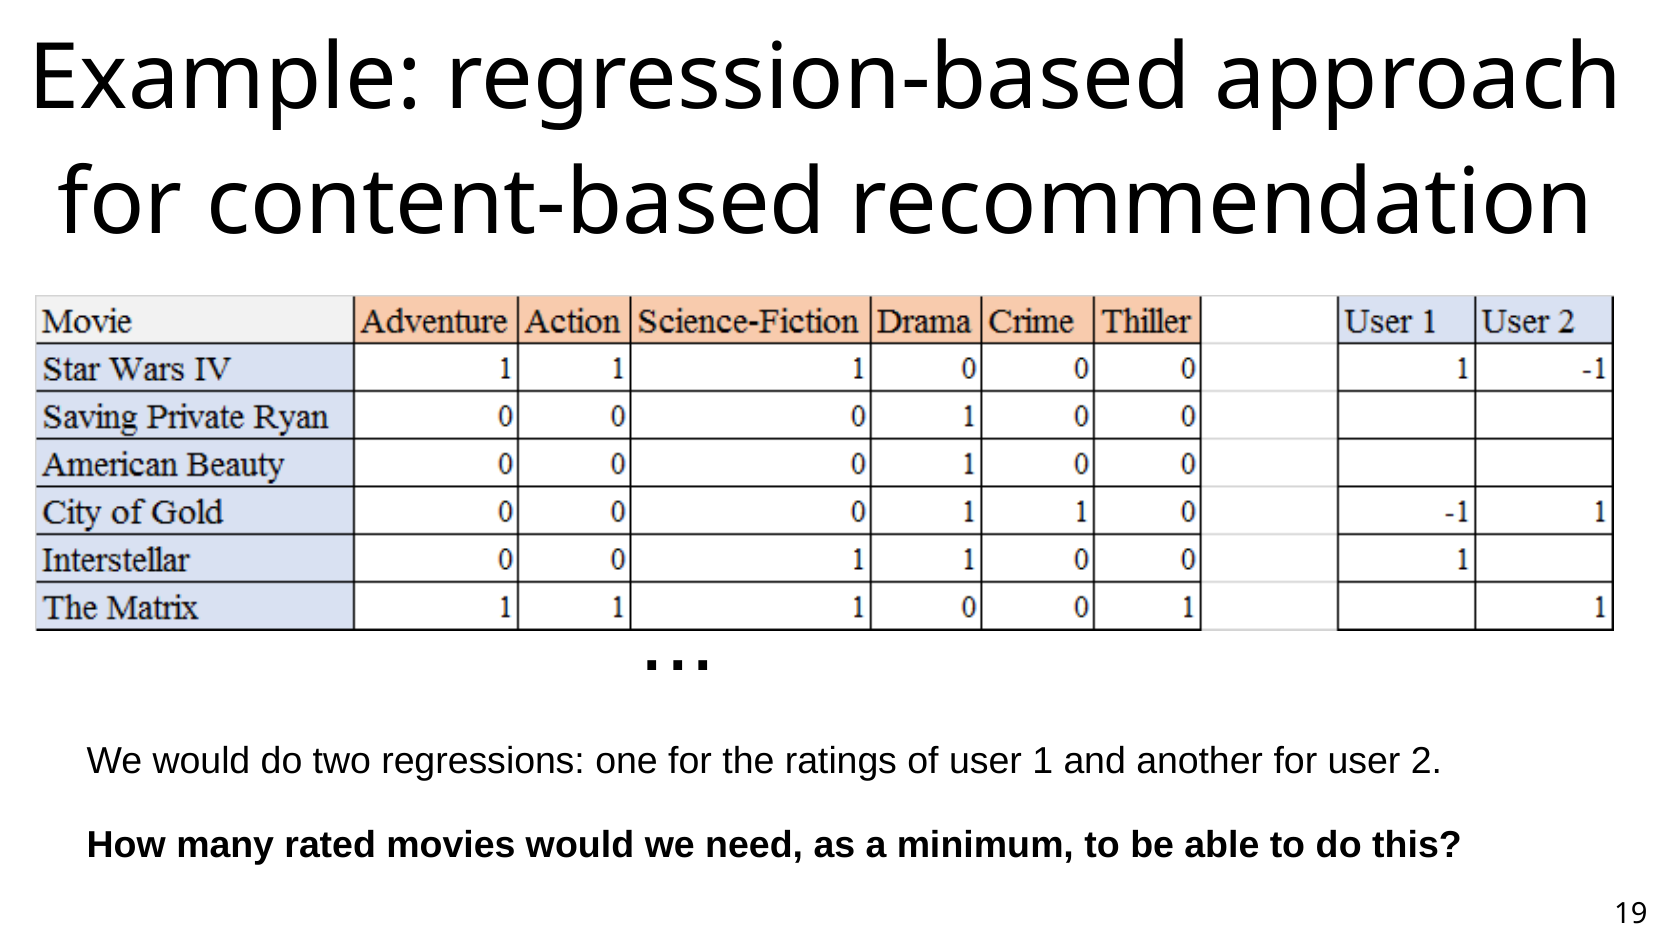

# Example: regression-based approach for content-based recommendation
...
We would do two regressions: one for the ratings of user 1 and another for user 2.
How many rated movies would we need, as a minimum, to be able to do this?
19